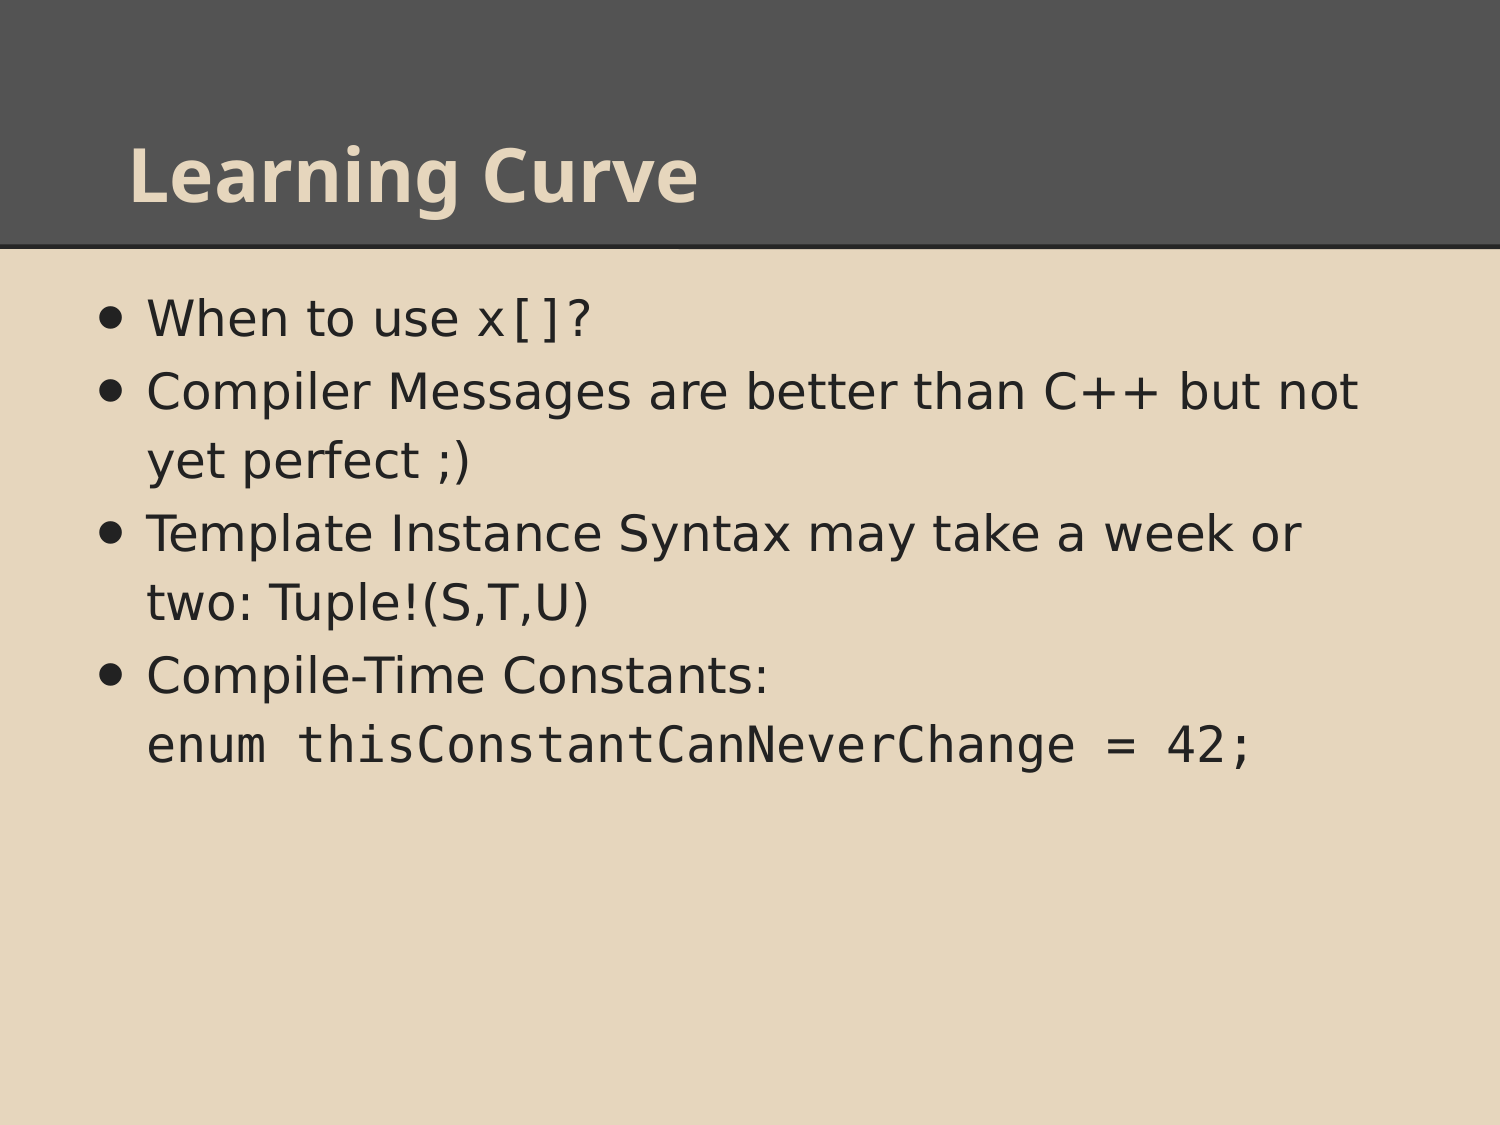

# Learning Curve
When to use x[]?
Compiler Messages are better than C++ but not yet perfect ;)
Template Instance Syntax may take a week or two: Tuple!(S,T,U)
Compile-Time Constants:
enum thisConstantCanNeverChange = 42;